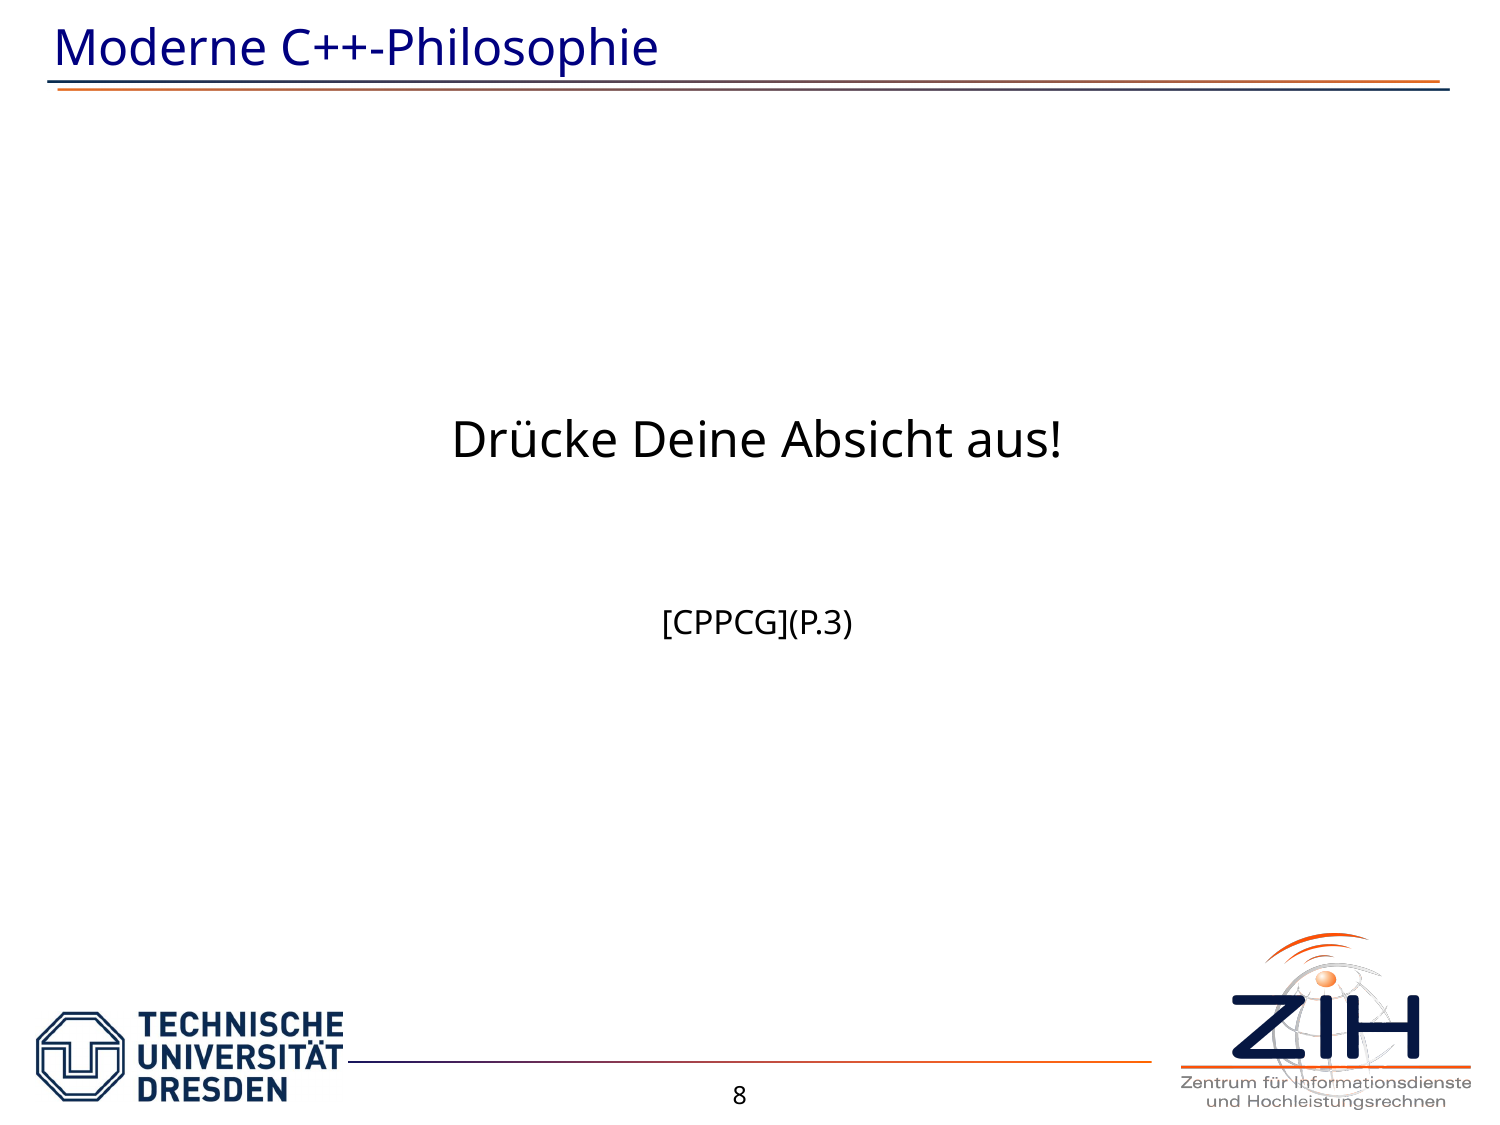

# Moderne C++-Philosophie
Drücke Deine Absicht aus!
[CPPCG](P.3)
8